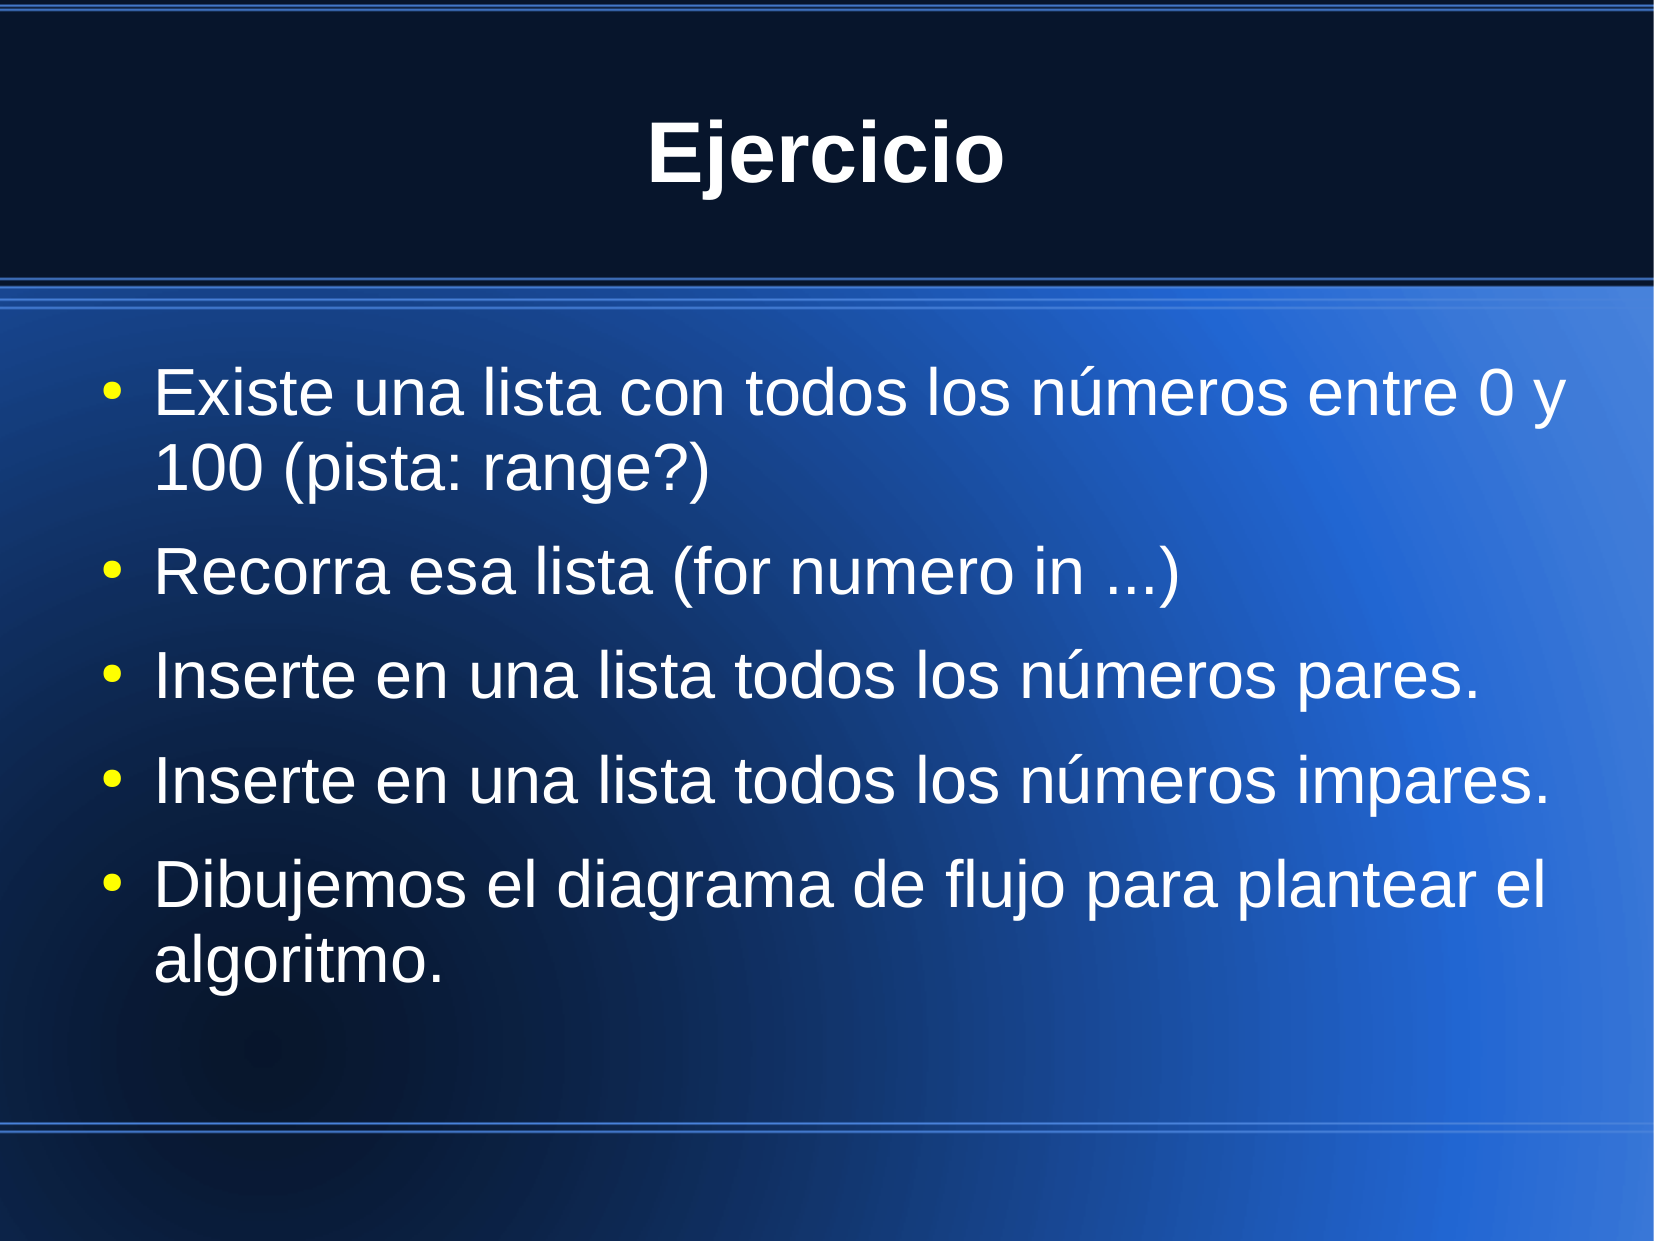

# Ejercicio
Existe una lista con todos los números entre 0 y 100 (pista: range?)
Recorra esa lista (for numero in ...)
Inserte en una lista todos los números pares.
Inserte en una lista todos los números impares.
Dibujemos el diagrama de flujo para plantear el algoritmo.